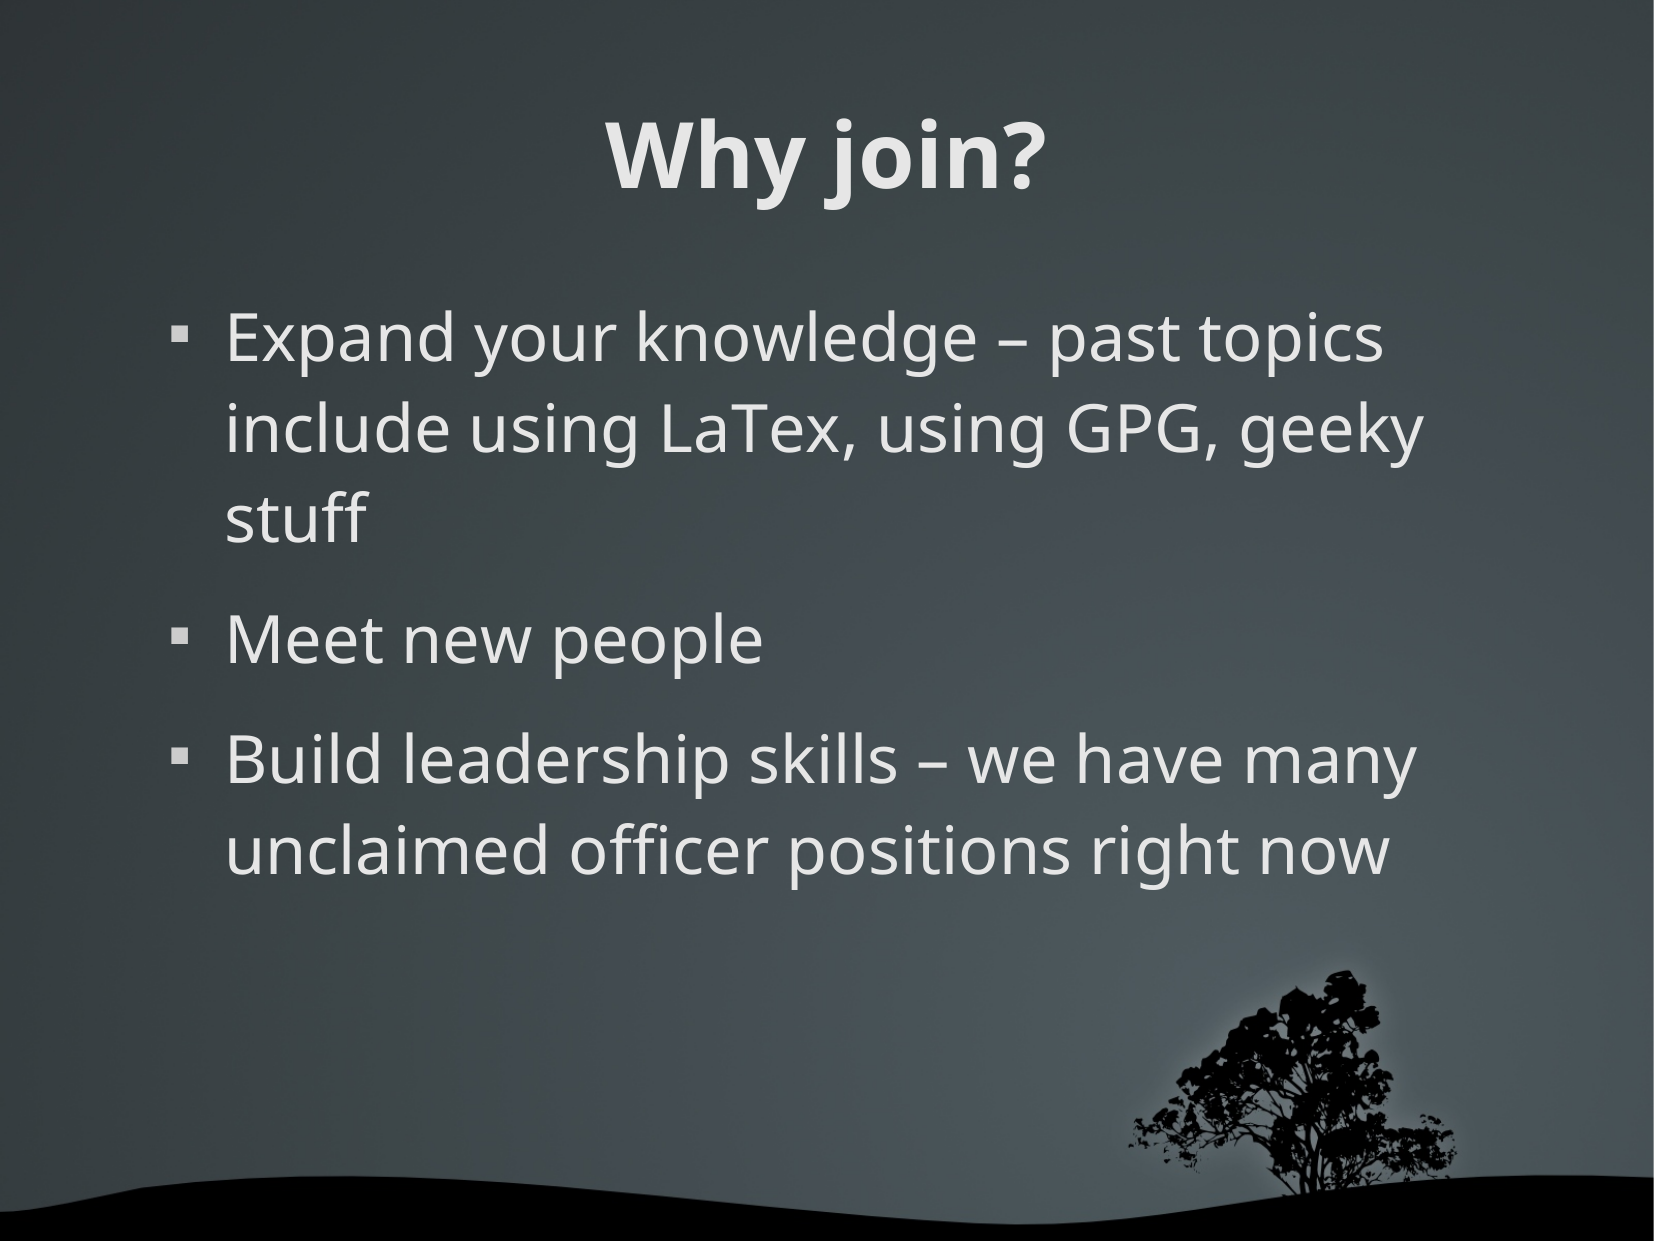

# Why join?
Expand your knowledge – past topics include using LaTex, using GPG, geeky stuff
Meet new people
Build leadership skills – we have many unclaimed officer positions right now